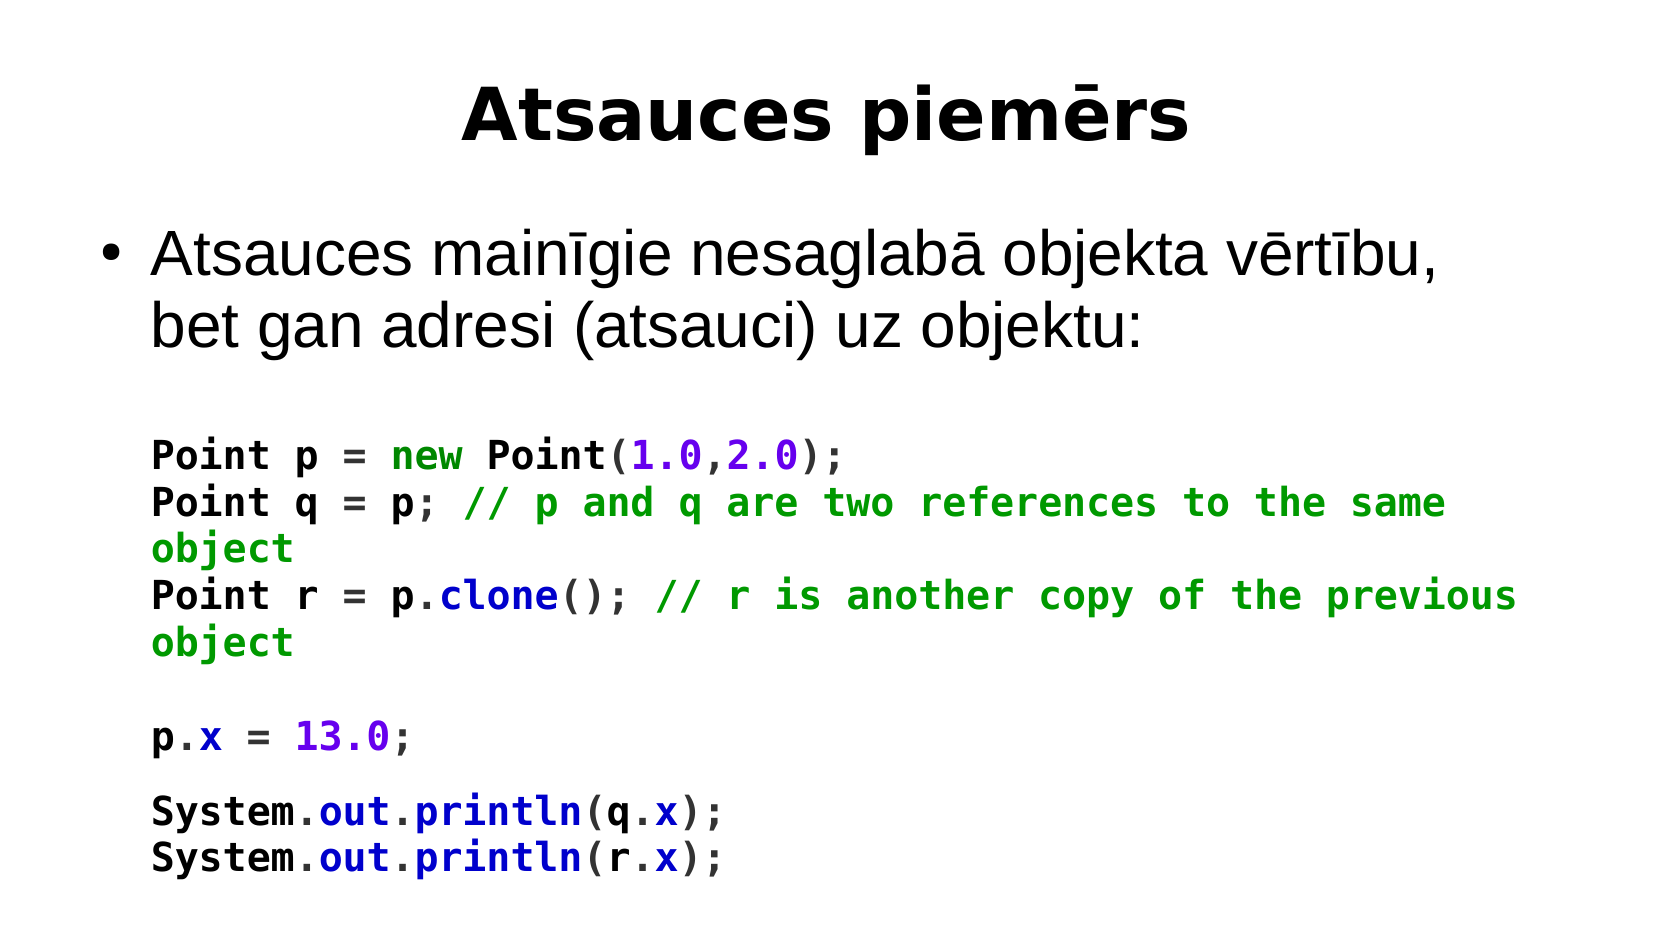

# Atsauces piemērs
Atsauces mainīgie nesaglabā objekta vērtību, bet gan adresi (atsauci) uz objektu:
Point p = new Point(1.0,2.0);
Point q = p; // p and q are two references to the same object
Point r = p.clone(); // r is another copy of the previous object
p.x = 13.0;
System.out.println(q.x);
System.out.println(r.x);